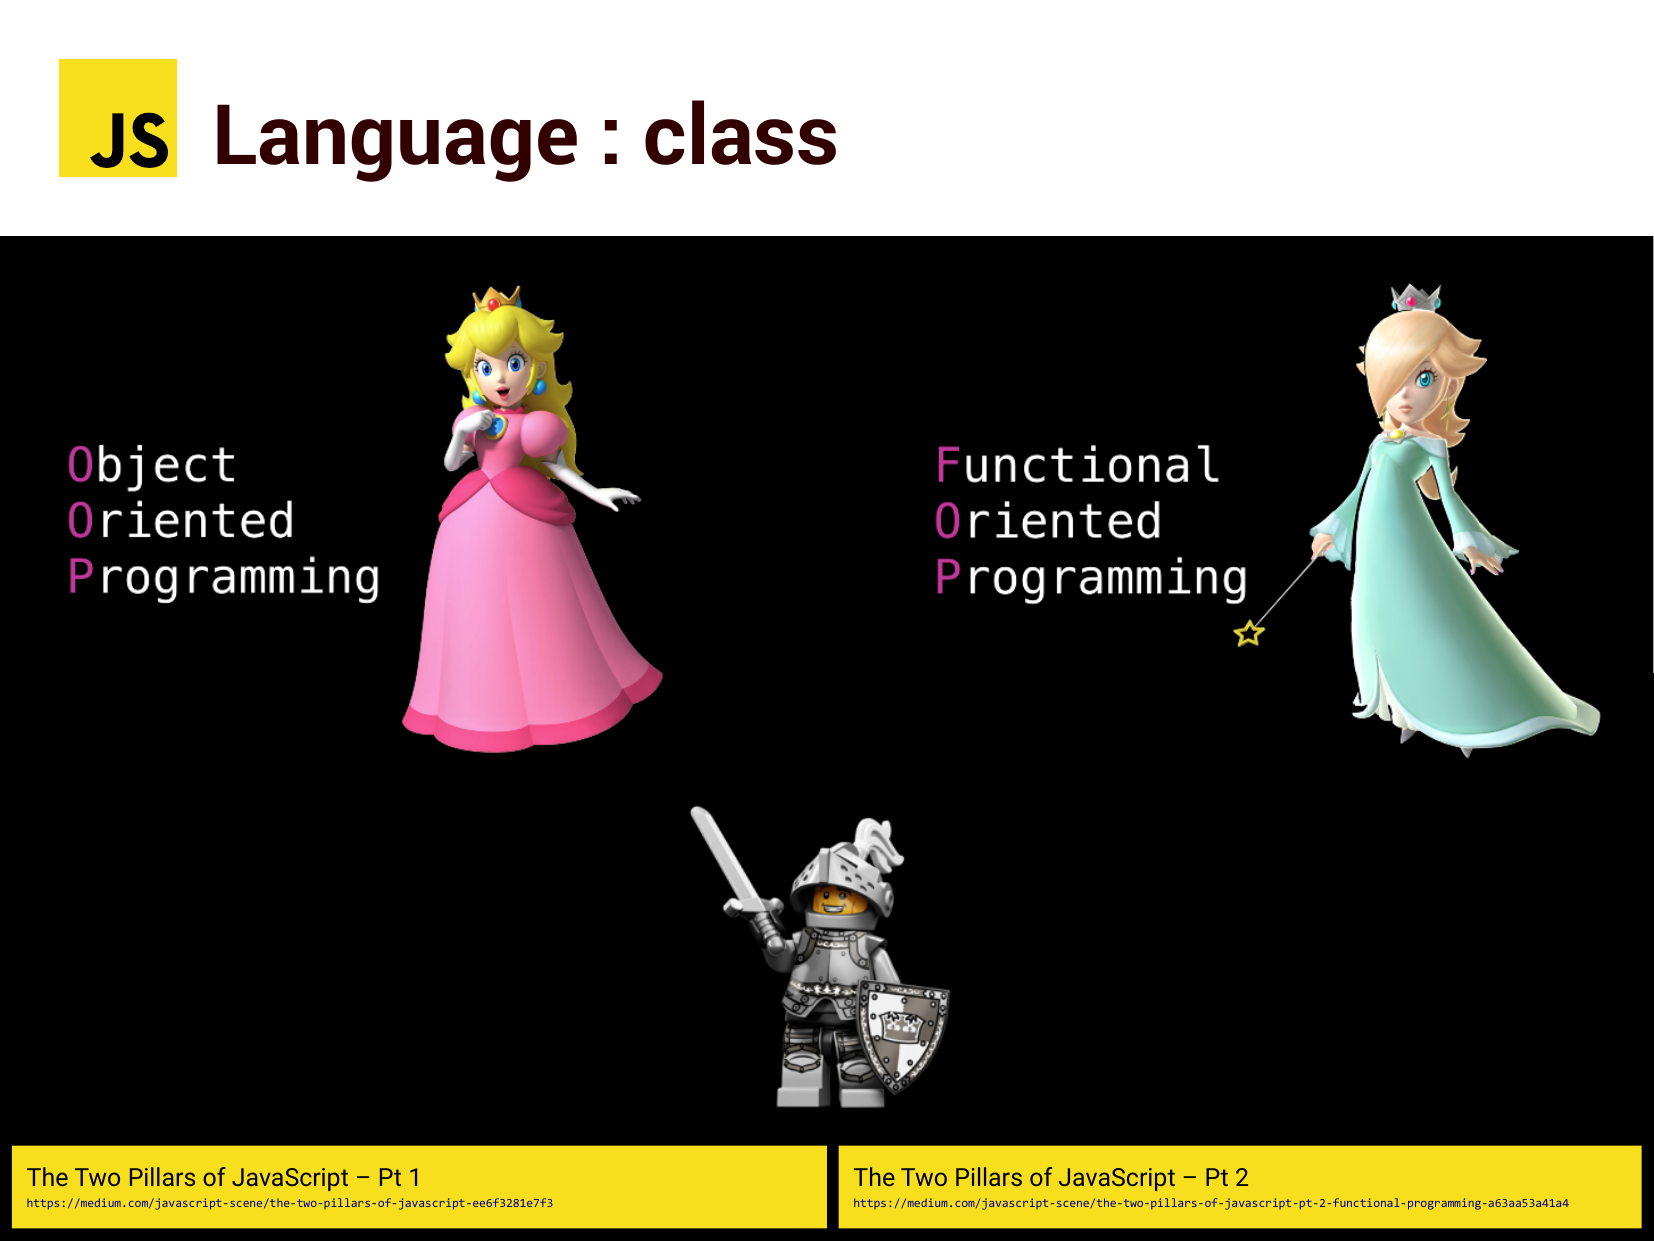

# Language : class
The Two Pillars of JavaScript – Pt 1
https://medium.com/javascript-scene/the-two-pillars-of-javascript-ee6f3281e7f3
The Two Pillars of JavaScript – Pt 2
https://medium.com/javascript-scene/the-two-pillars-of-javascript-pt-2-functional-programming-a63aa53a41a4